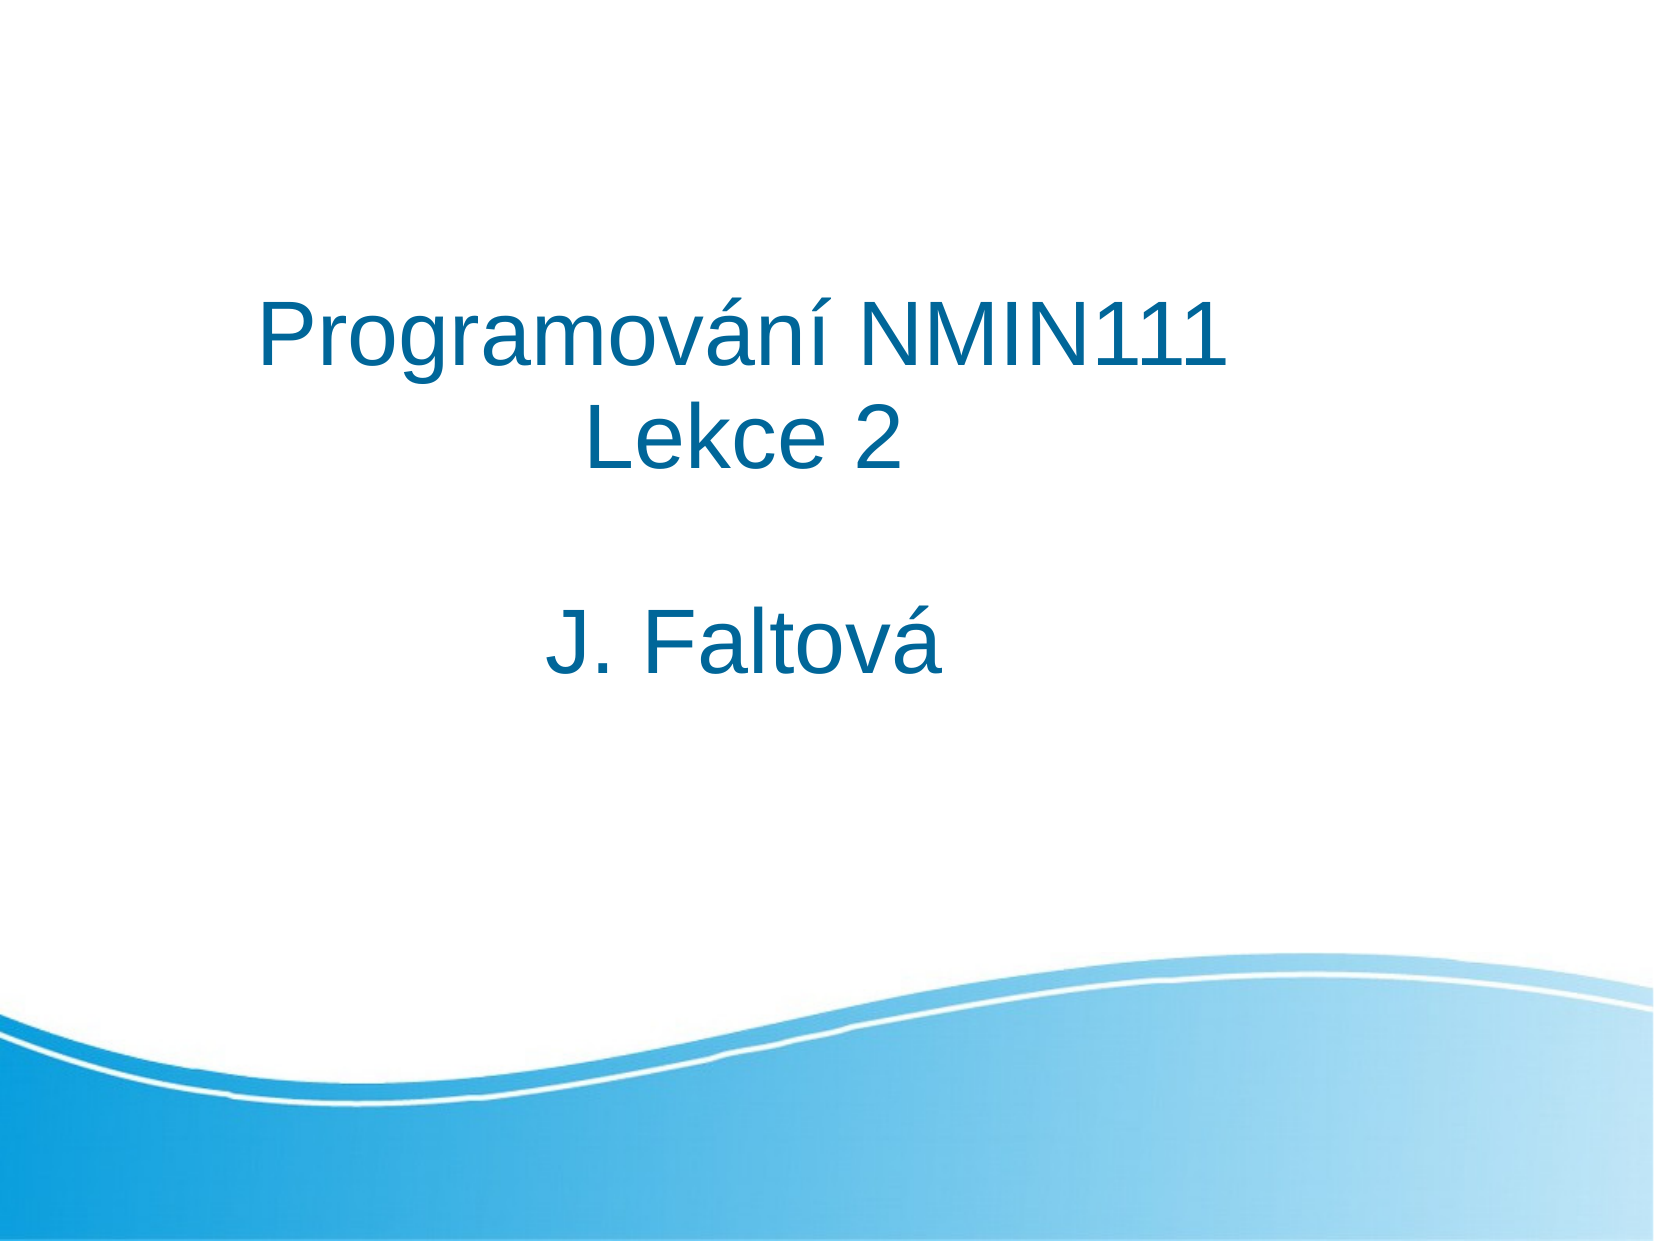

# Programování NMIN111 Lekce 2 J. Faltová